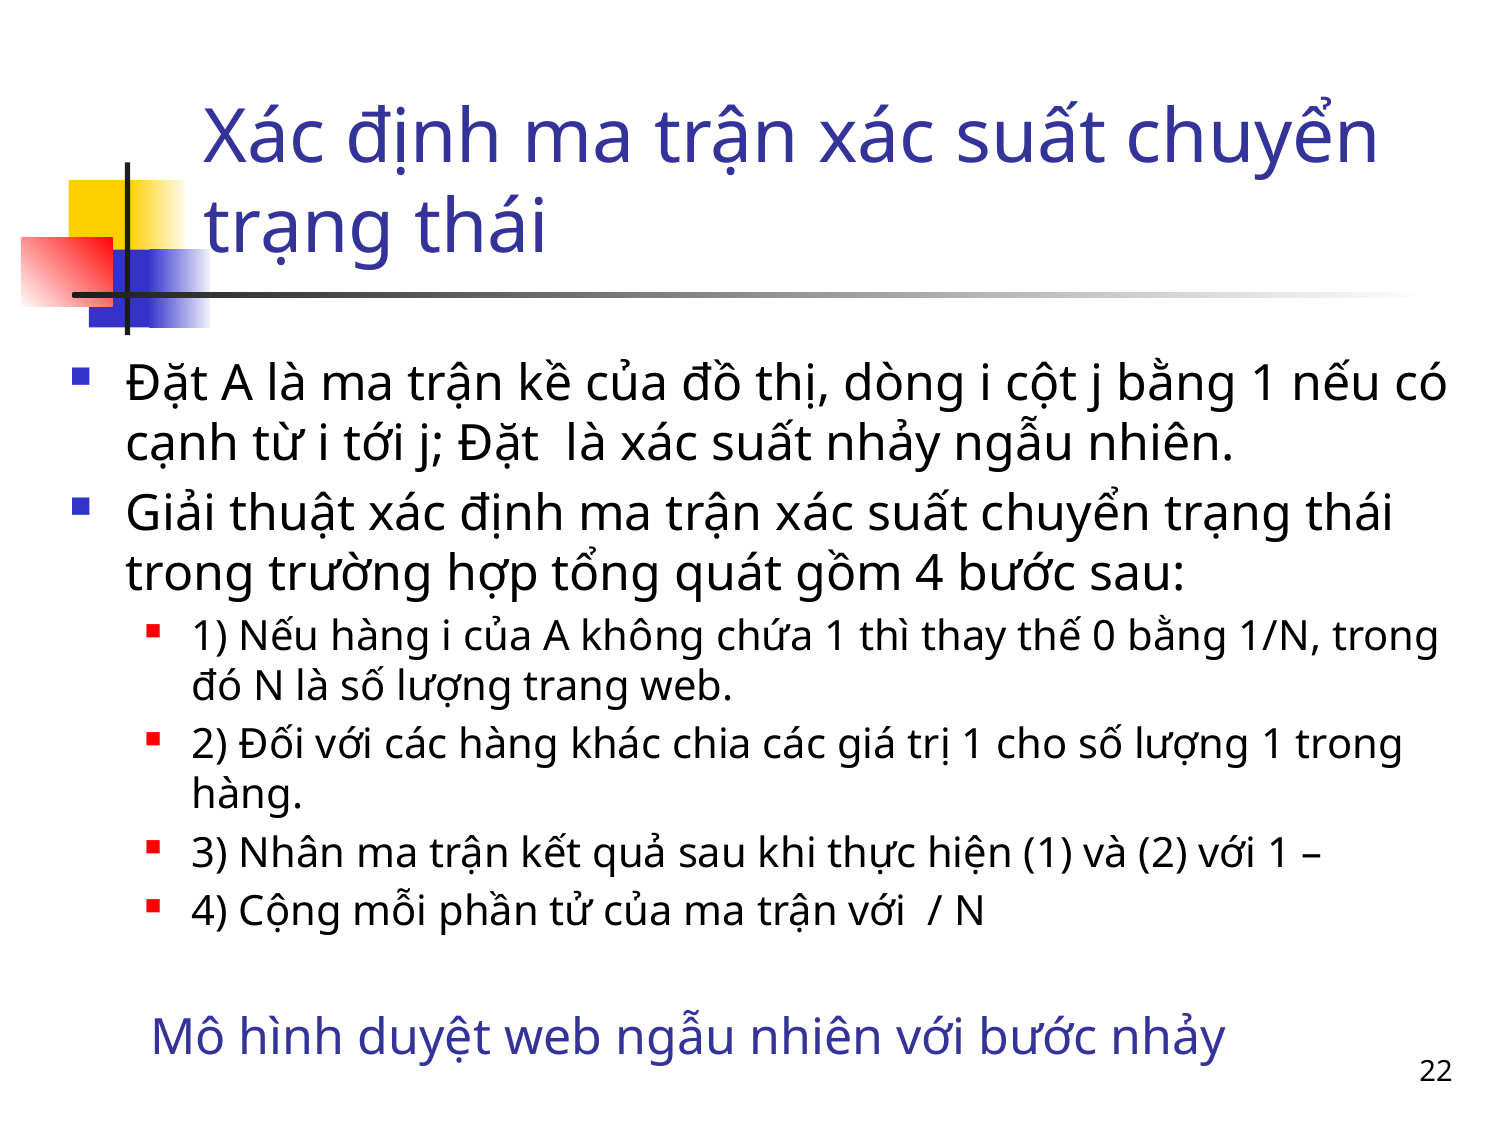

# Xác định ma trận xác suất chuyển trạng thái
Đặt A là ma trận kề của đồ thị, dòng i cột j bằng 1 nếu có cạnh từ i tới j; Đặt là xác suất nhảy ngẫu nhiên.
Giải thuật xác định ma trận xác suất chuyển trạng thái trong trường hợp tổng quát gồm 4 bước sau:
1) Nếu hàng i của A không chứa 1 thì thay thế 0 bằng 1/N, trong đó N là số lượng trang web.
2) Đối với các hàng khác chia các giá trị 1 cho số lượng 1 trong hàng.
3) Nhân ma trận kết quả sau khi thực hiện (1) và (2) với 1 –
4) Cộng mỗi phần tử của ma trận với / N
Mô hình duyệt web ngẫu nhiên với bước nhảy